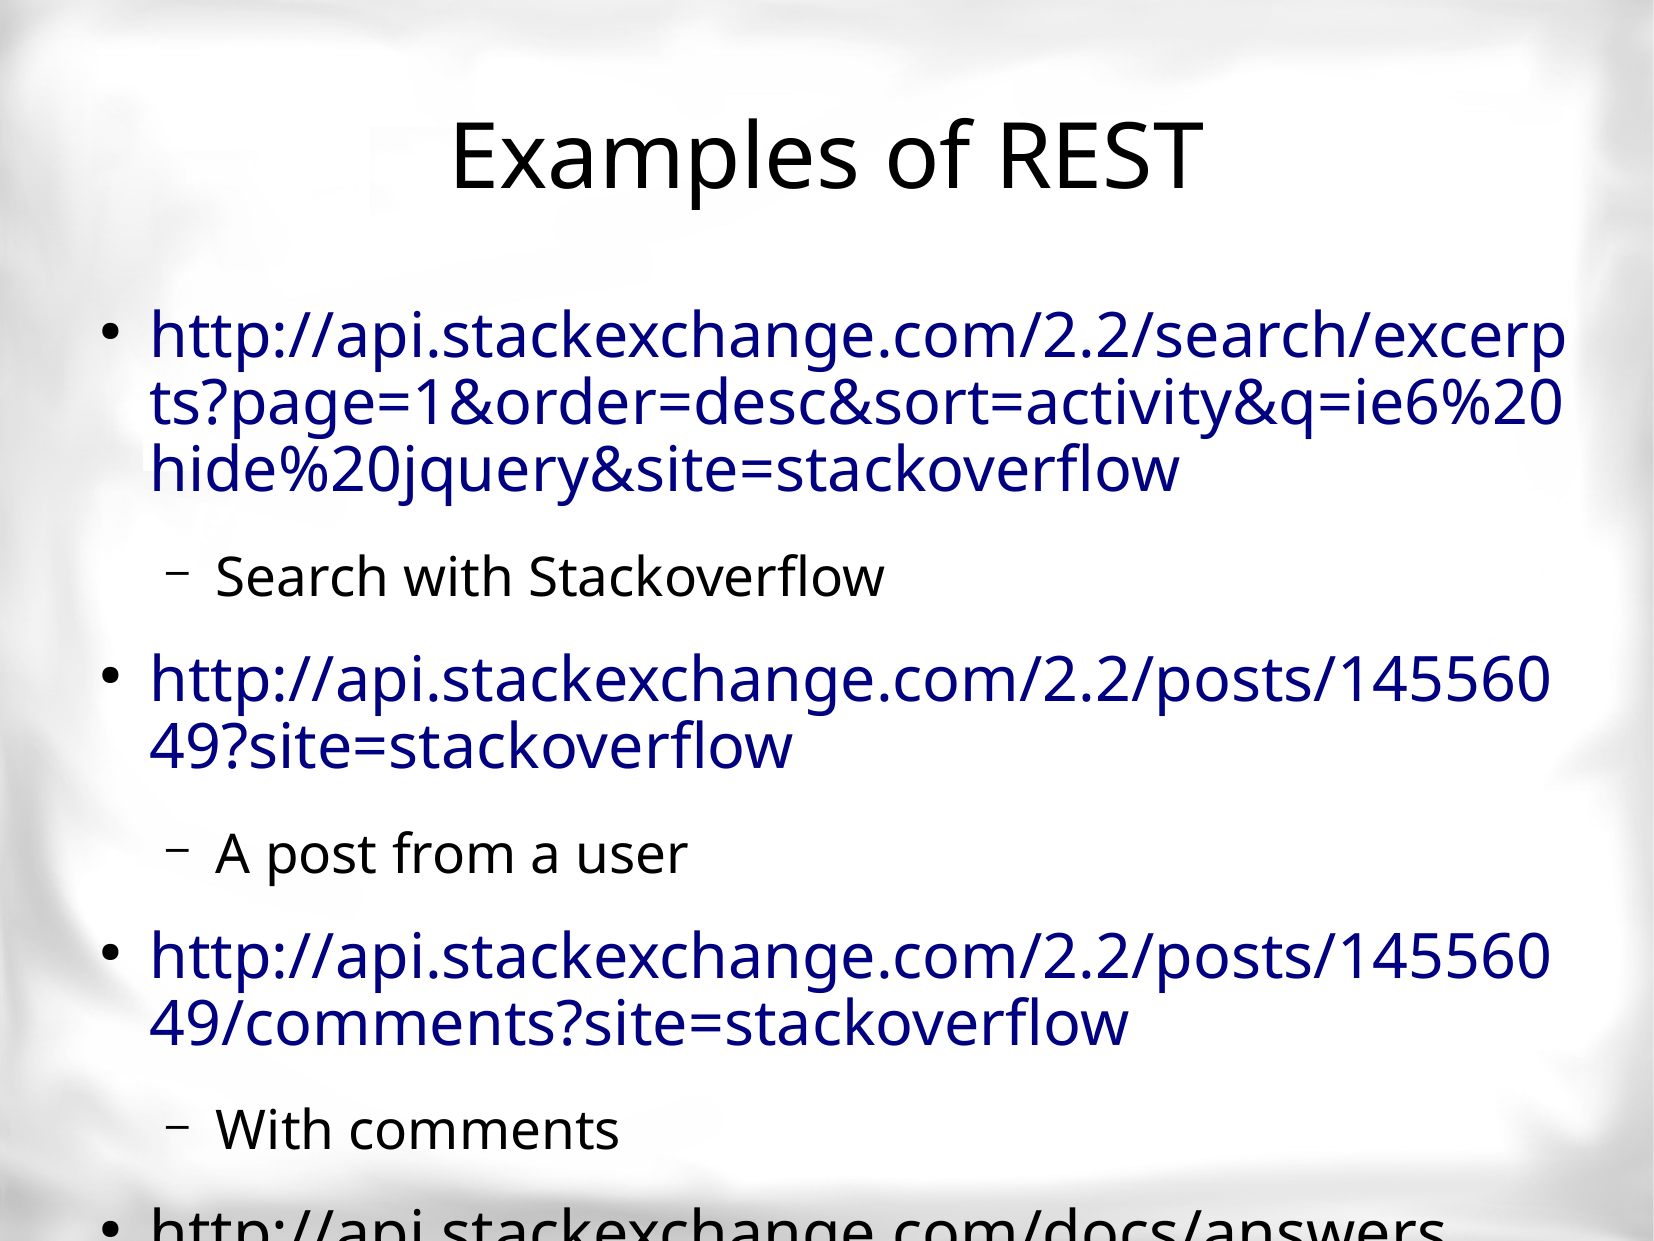

# Examples of REST
http://api.stackexchange.com/2.2/search/excerpts?page=1&order=desc&sort=activity&q=ie6%20hide%20jquery&site=stackoverflow
Search with Stackoverflow
http://api.stackexchange.com/2.2/posts/14556049?site=stackoverflow
A post from a user
http://api.stackexchange.com/2.2/posts/14556049/comments?site=stackoverflow
With comments
http://api.stackexchange.com/docs/answers